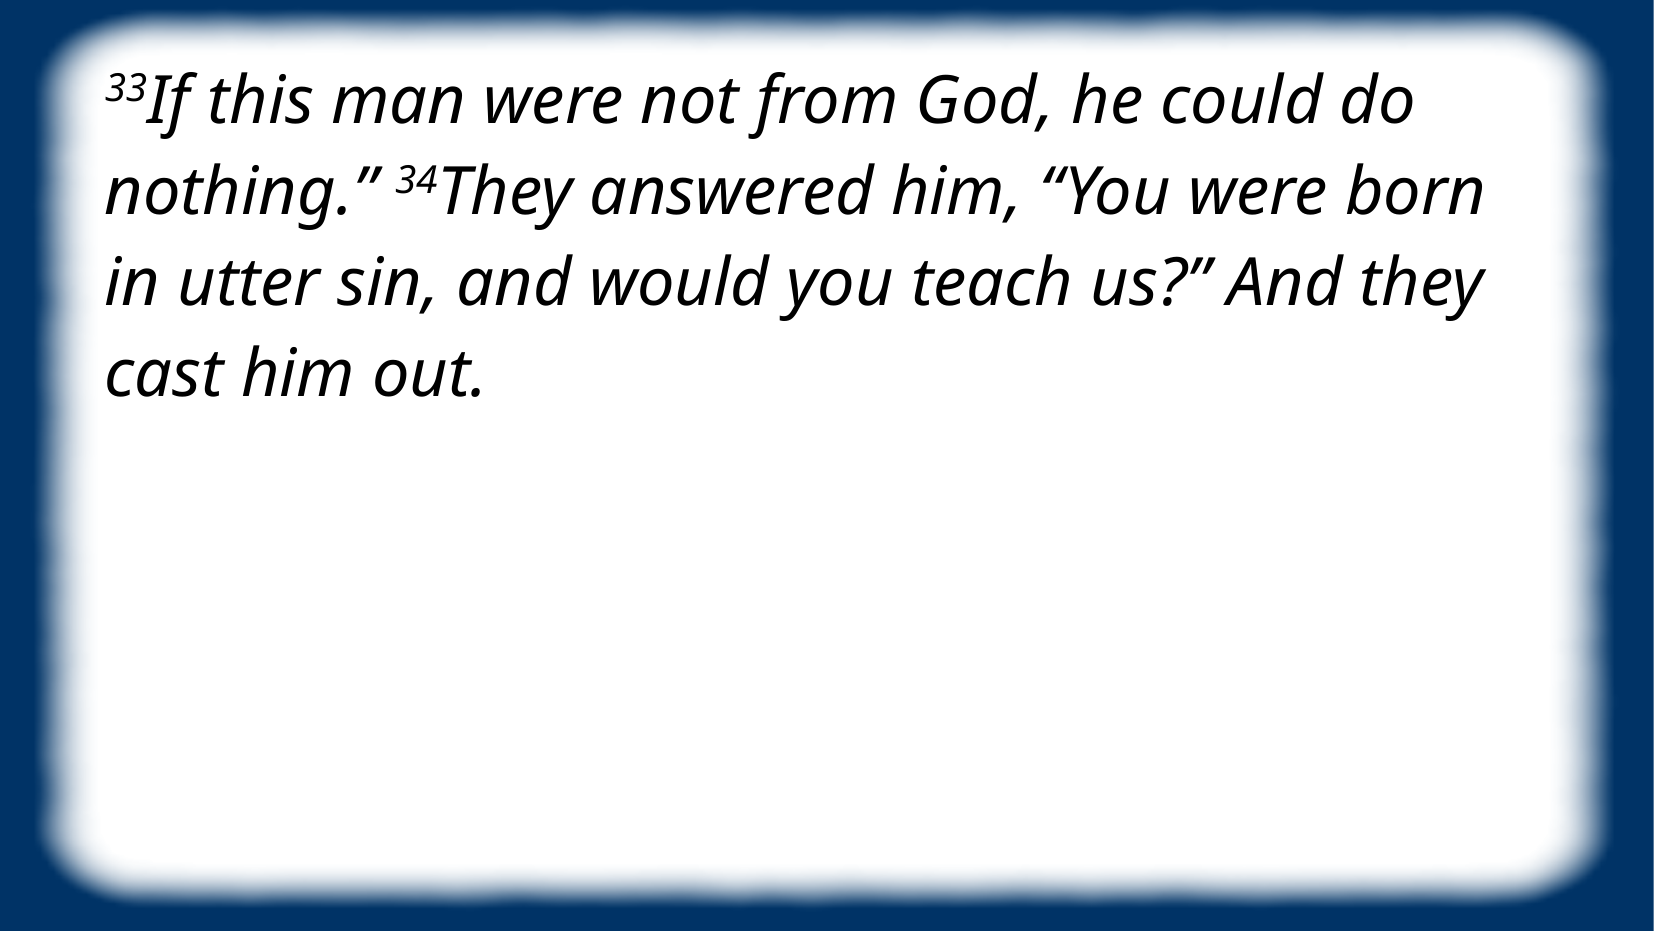

33If this man were not from God, he could do nothing.” 34They answered him, “You were born in utter sin, and would you teach us?” And they cast him out.